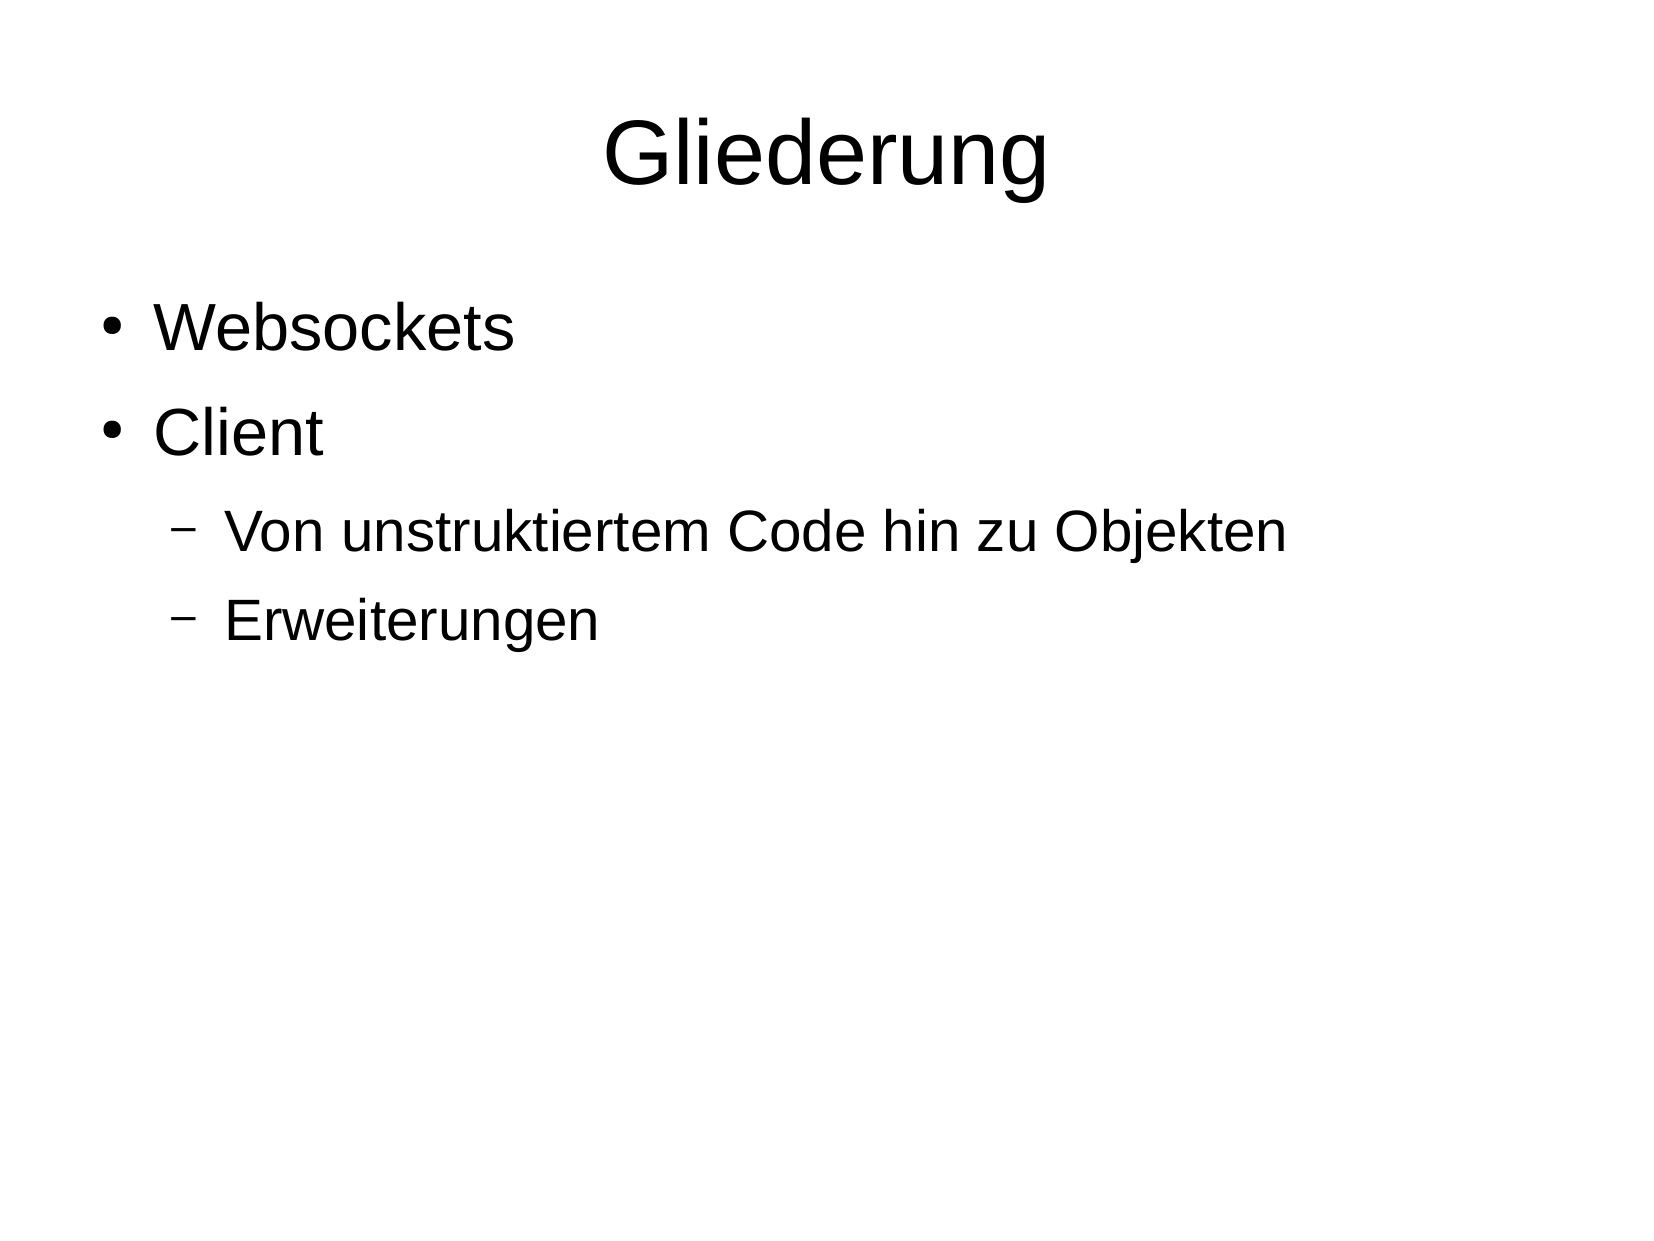

# Gliederung
Websockets
Client
Von unstruktiertem Code hin zu Objekten
Erweiterungen